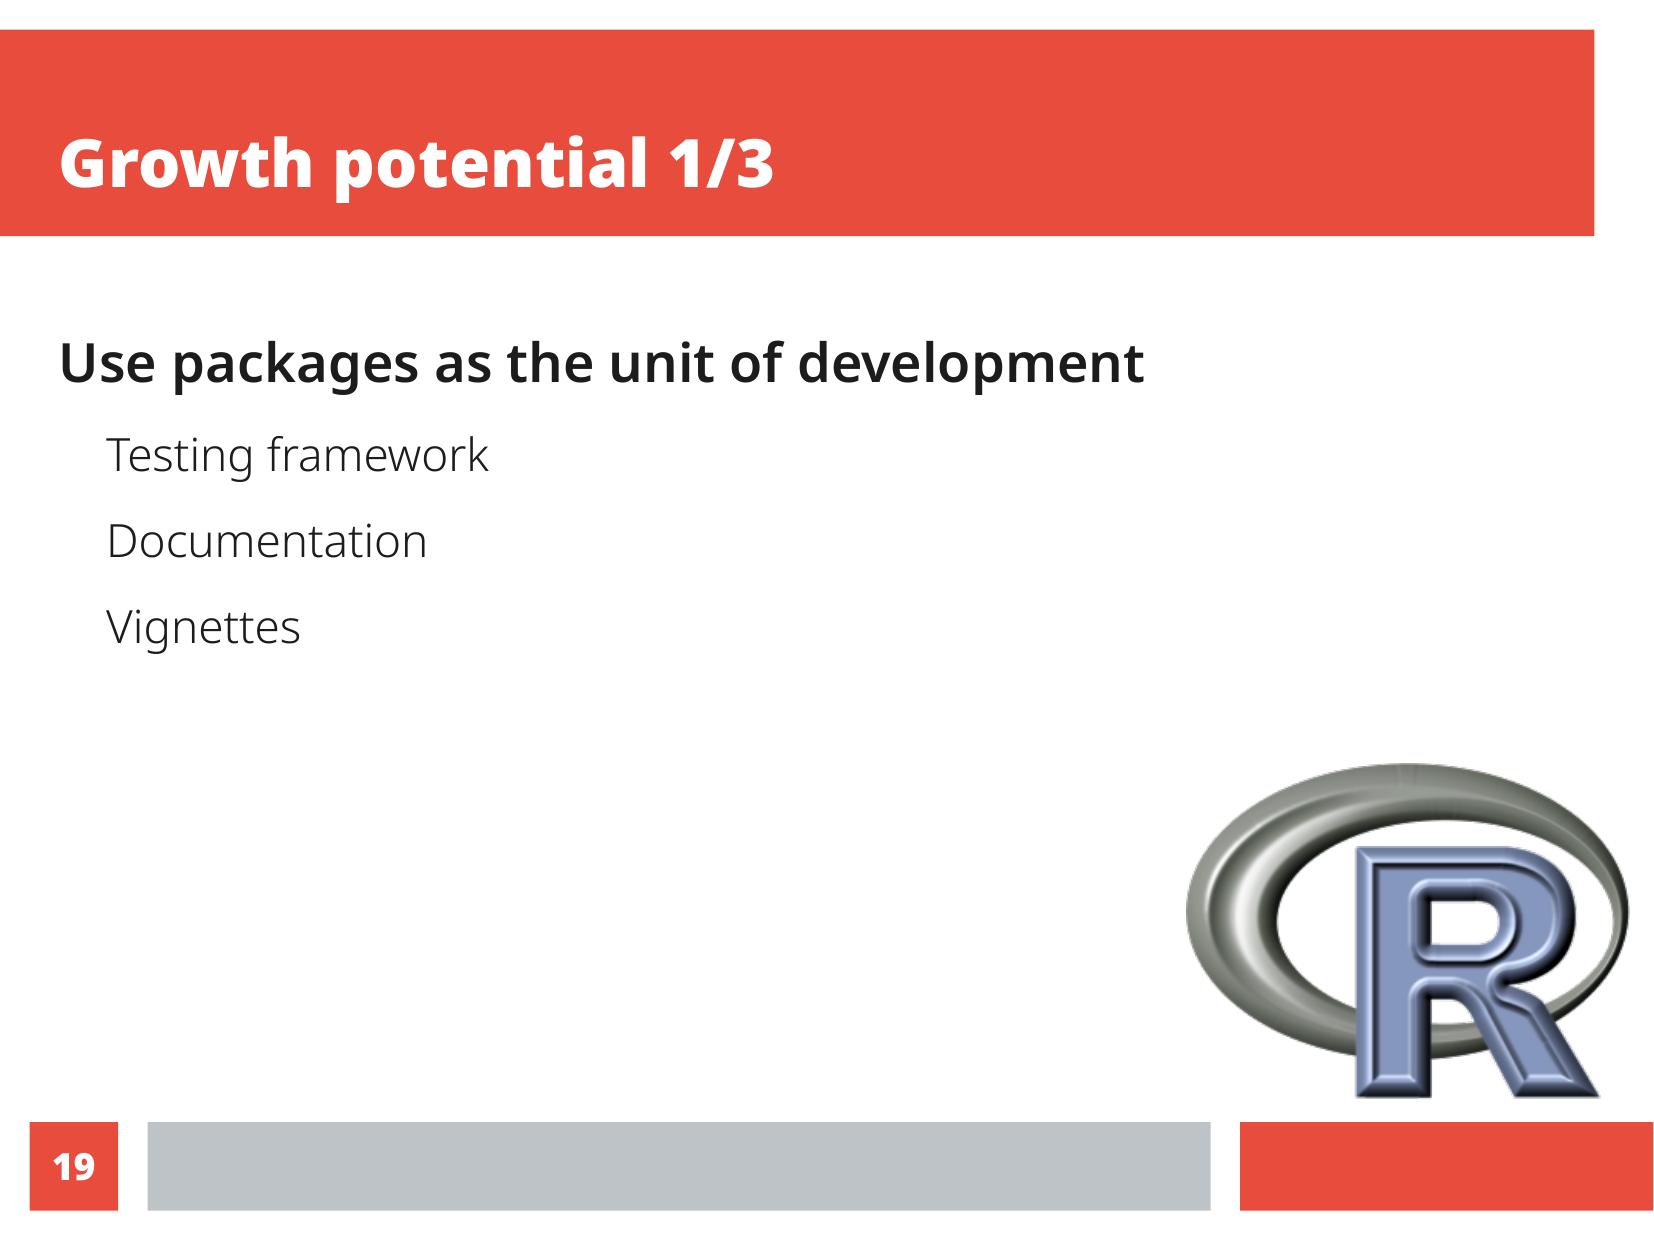

# Growth potential 1/3
Use packages as the unit of development
Testing framework
Documentation
Vignettes
19